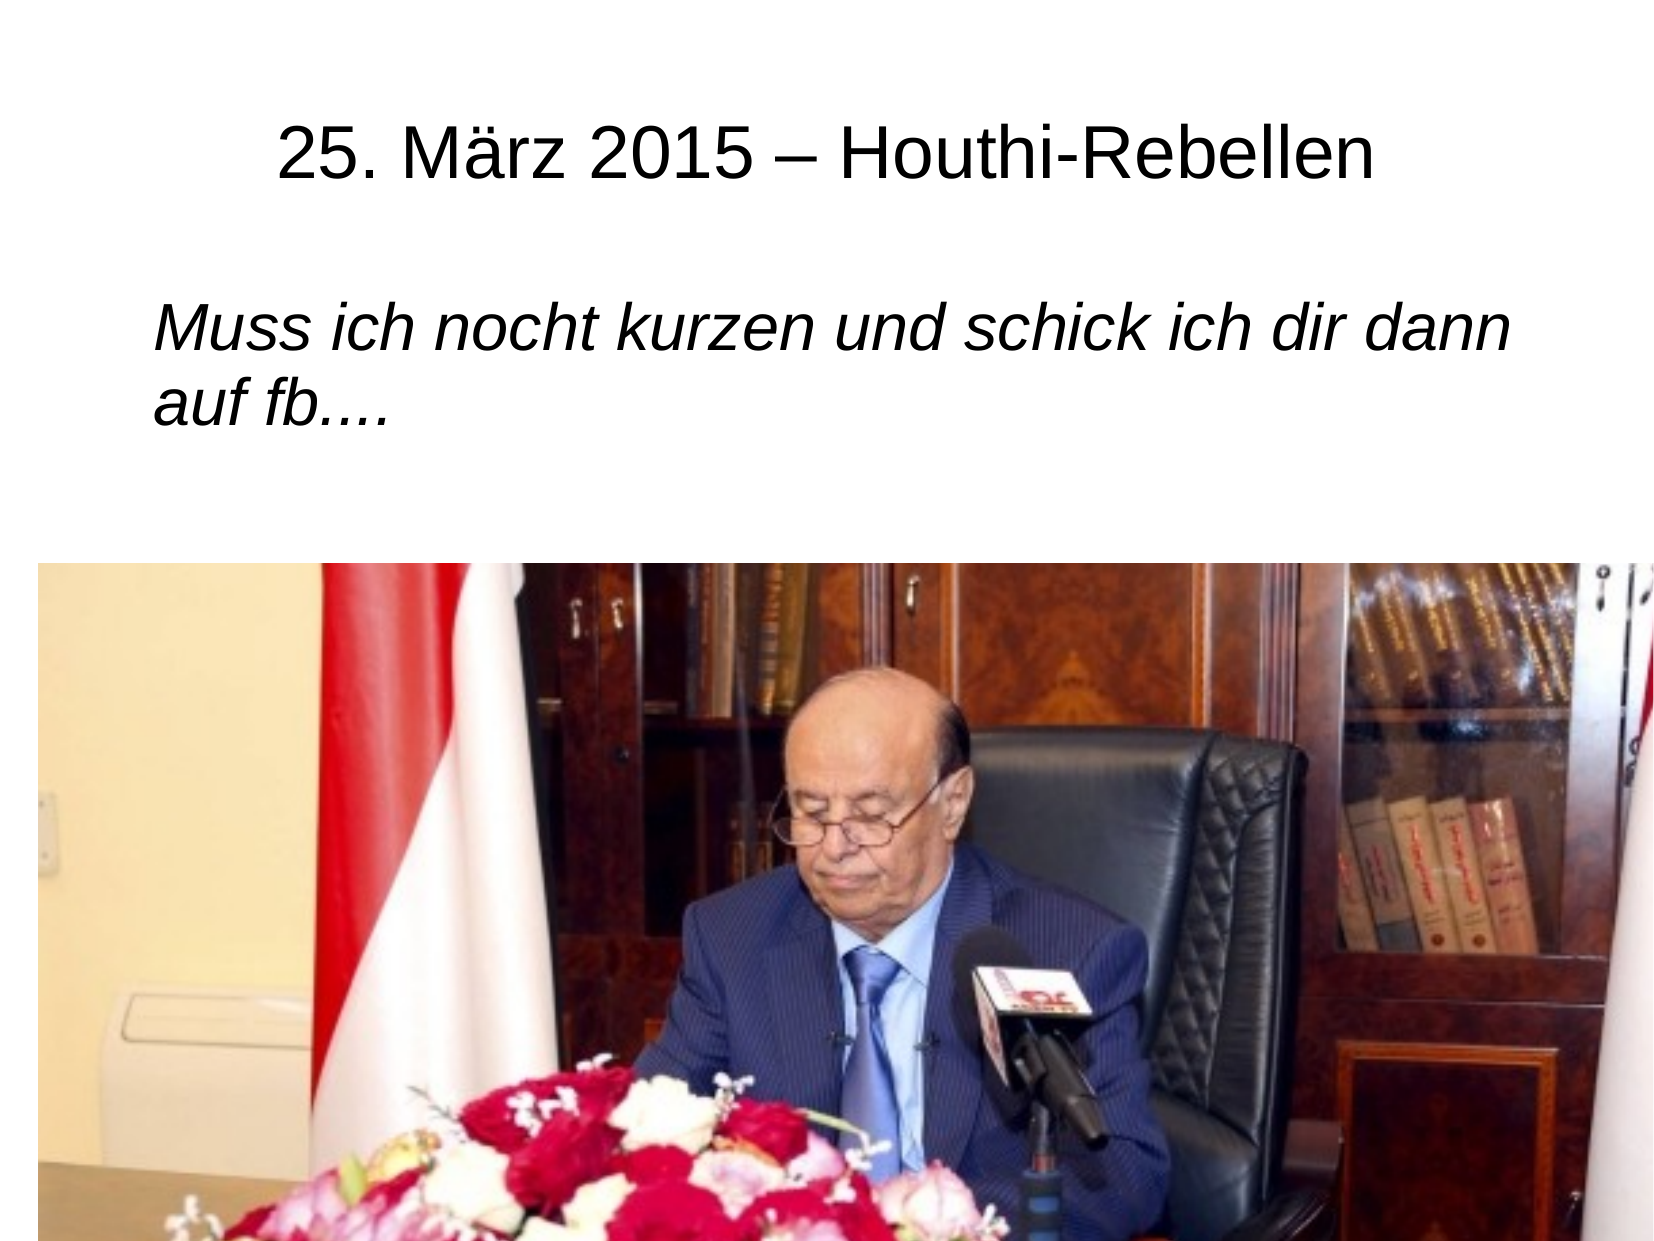

# 25. März 2015 – Houthi-Rebellen
Muss ich nocht kurzen und schick ich dir dann auf fb....